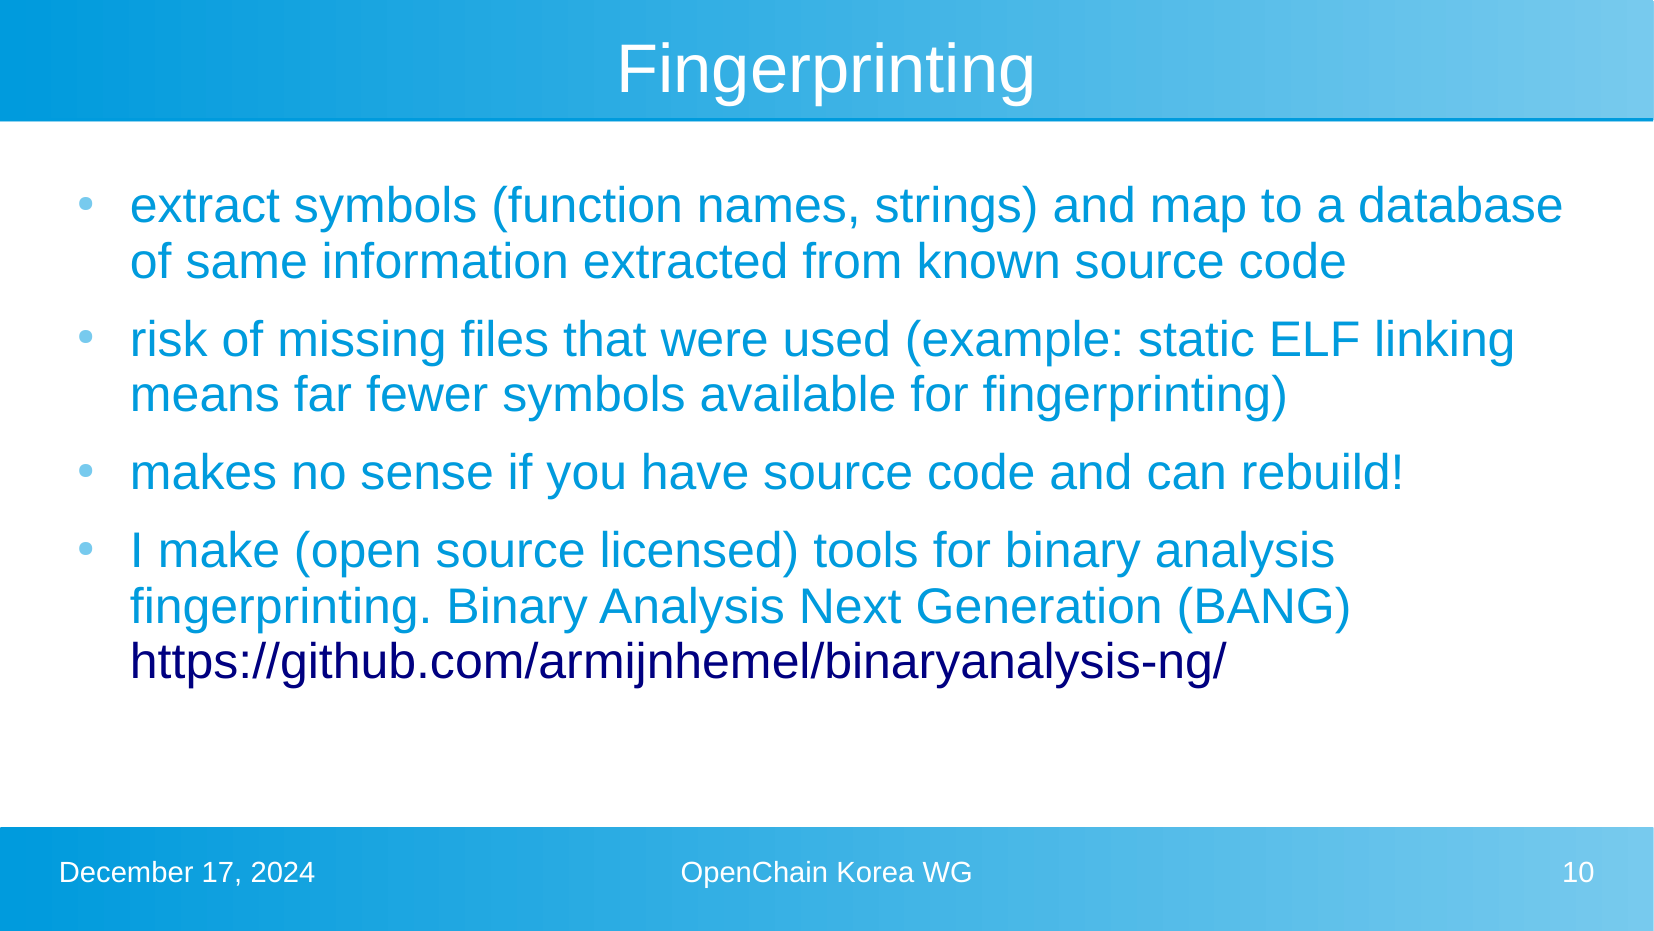

# Fingerprinting
extract symbols (function names, strings) and map to a database of same information extracted from known source code
risk of missing files that were used (example: static ELF linking means far fewer symbols available for fingerprinting)
makes no sense if you have source code and can rebuild!
I make (open source licensed) tools for binary analysis fingerprinting. Binary Analysis Next Generation (BANG) https://github.com/armijnhemel/binaryanalysis-ng/
10